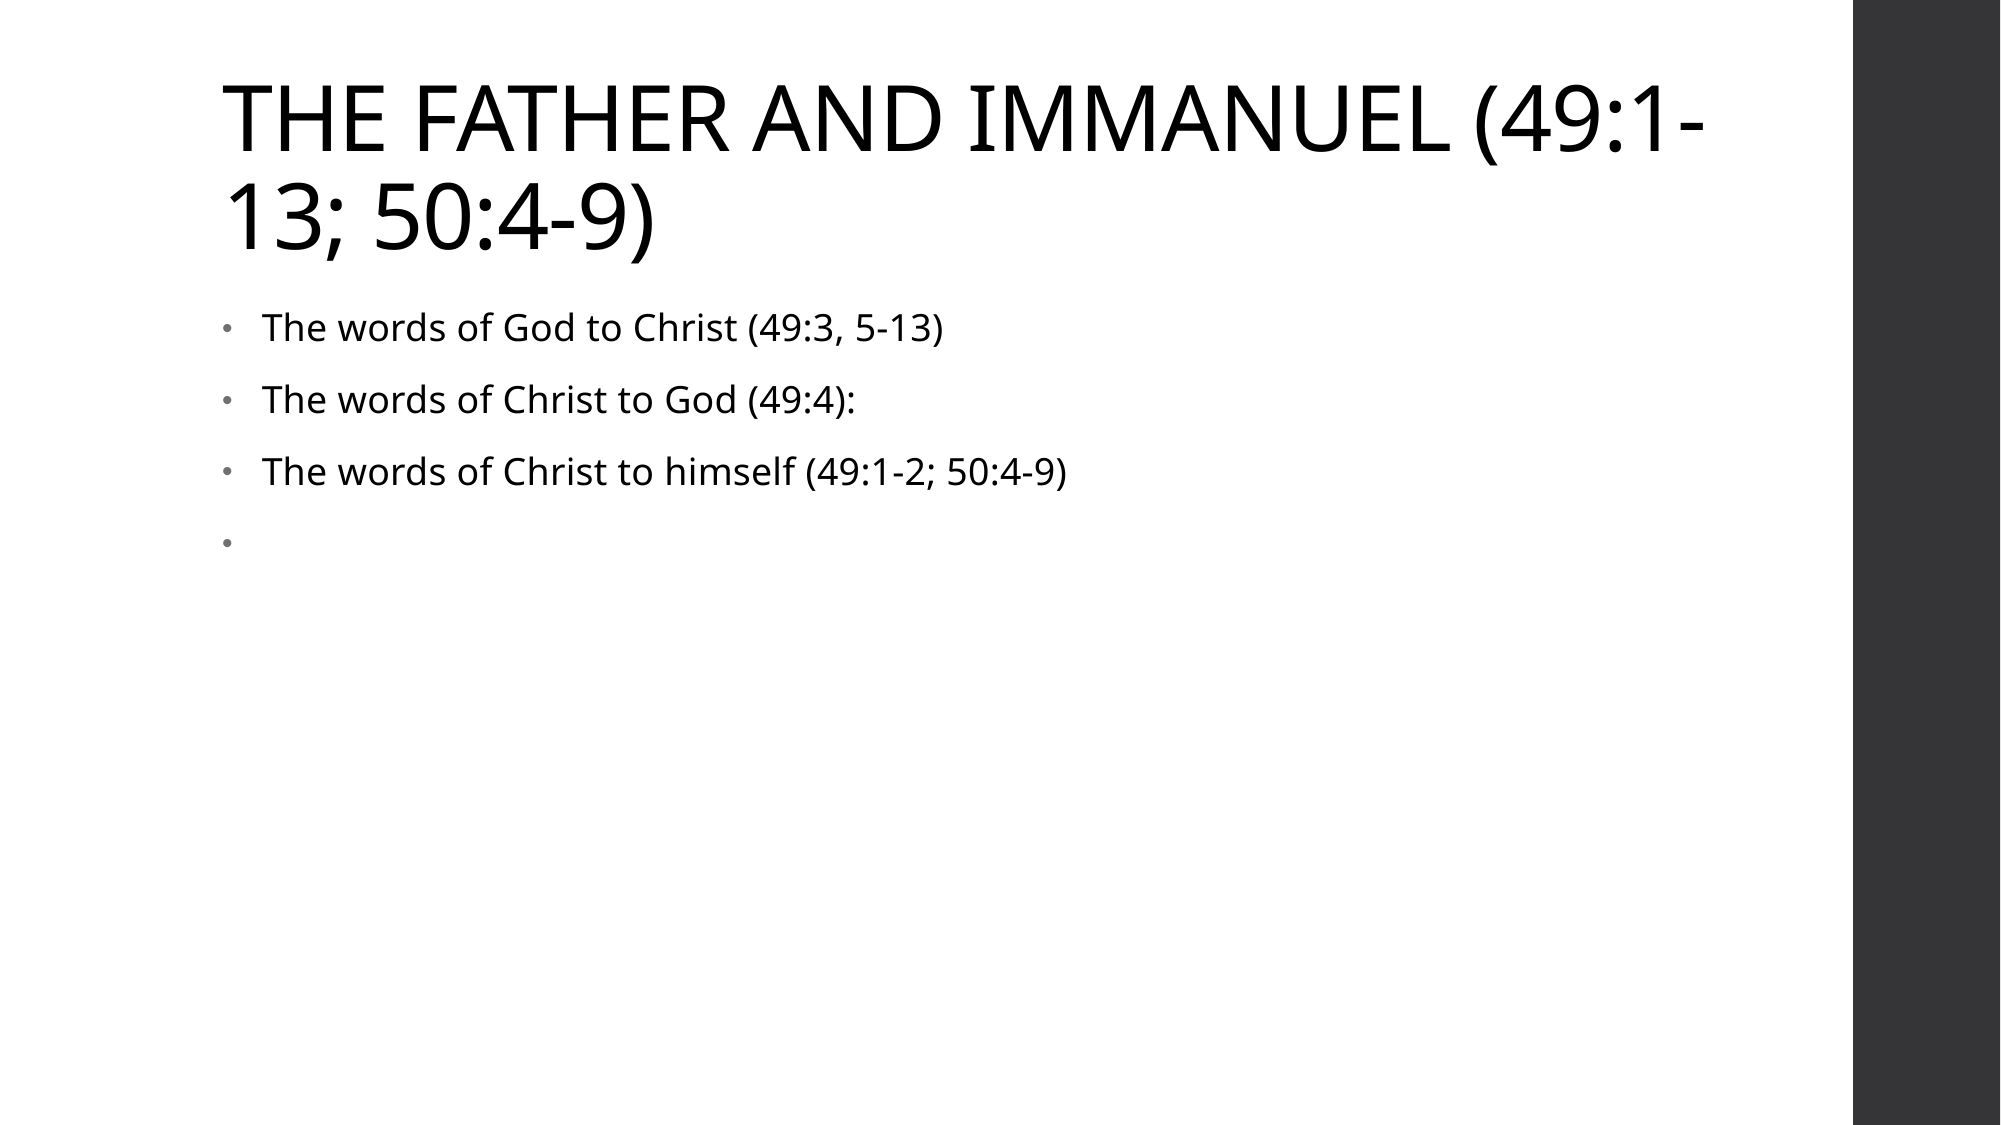

# THE FATHER AND IMMANUEL (49:1-13; 50:4-9)
 The words of God to Christ (49:3, 5-13)
 The words of Christ to God (49:4):
 The words of Christ to himself (49:1-2; 50:4-9)